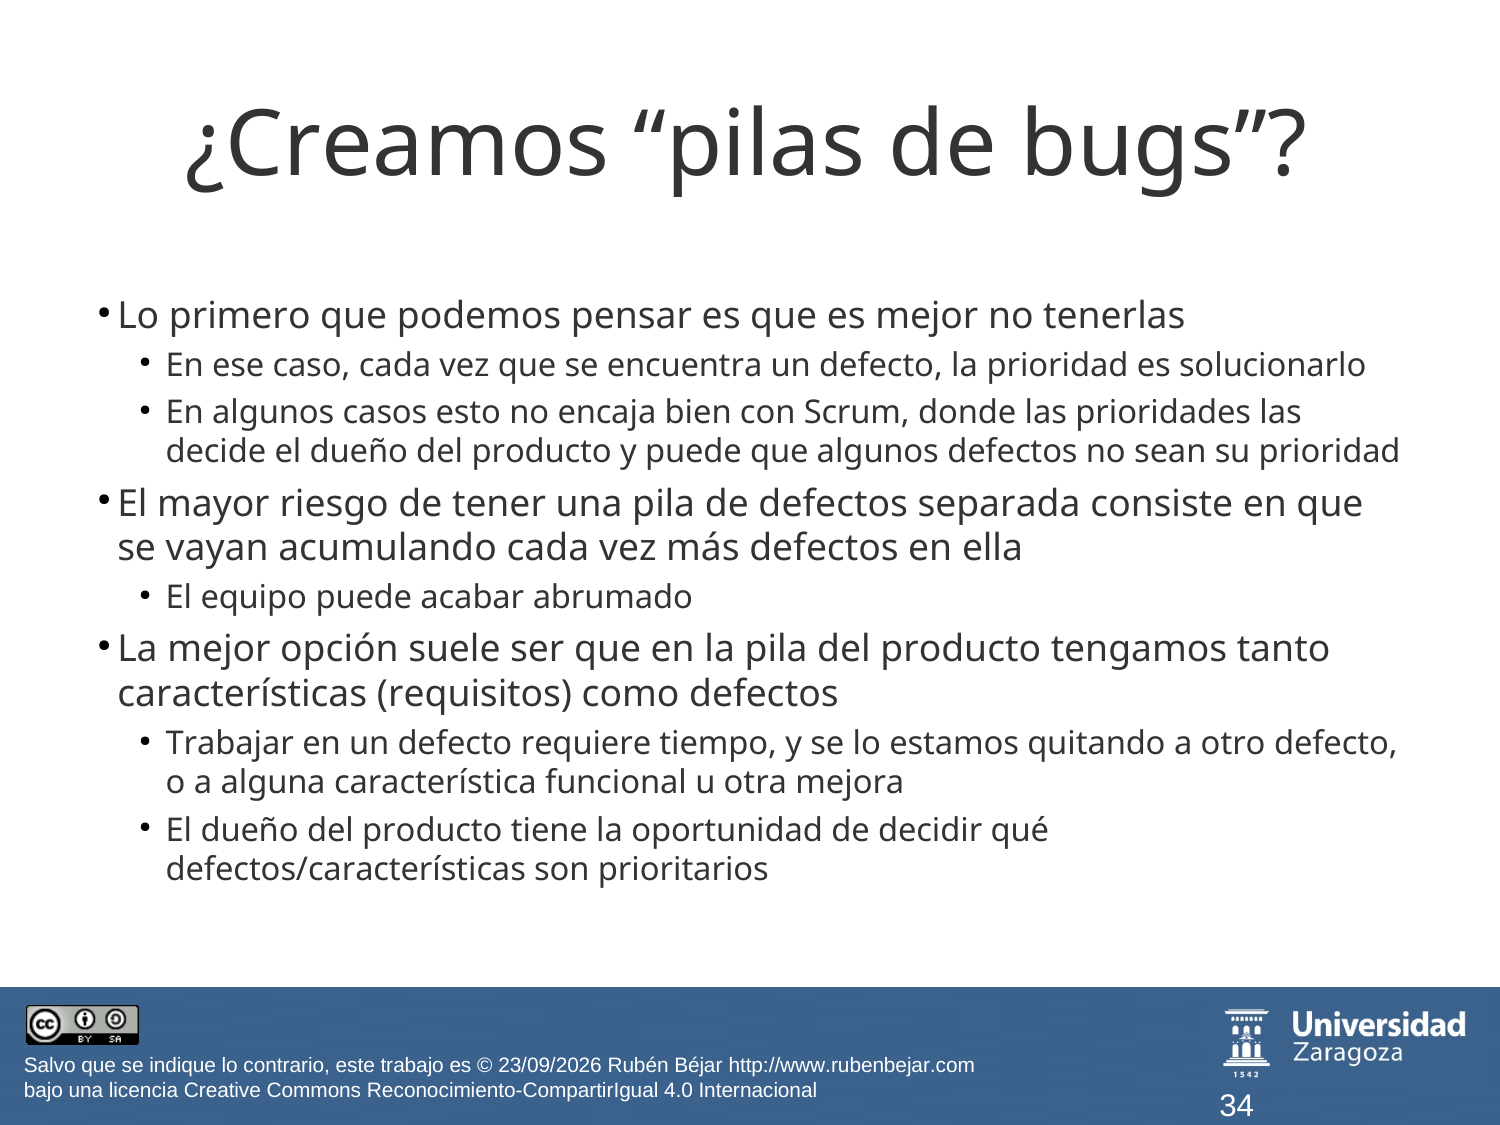

# ¿Creamos “pilas de bugs”?
Lo primero que podemos pensar es que es mejor no tenerlas
En ese caso, cada vez que se encuentra un defecto, la prioridad es solucionarlo
En algunos casos esto no encaja bien con Scrum, donde las prioridades las decide el dueño del producto y puede que algunos defectos no sean su prioridad
El mayor riesgo de tener una pila de defectos separada consiste en que se vayan acumulando cada vez más defectos en ella
El equipo puede acabar abrumado
La mejor opción suele ser que en la pila del producto tengamos tanto características (requisitos) como defectos
Trabajar en un defecto requiere tiempo, y se lo estamos quitando a otro defecto, o a alguna característica funcional u otra mejora
El dueño del producto tiene la oportunidad de decidir qué defectos/características son prioritarios